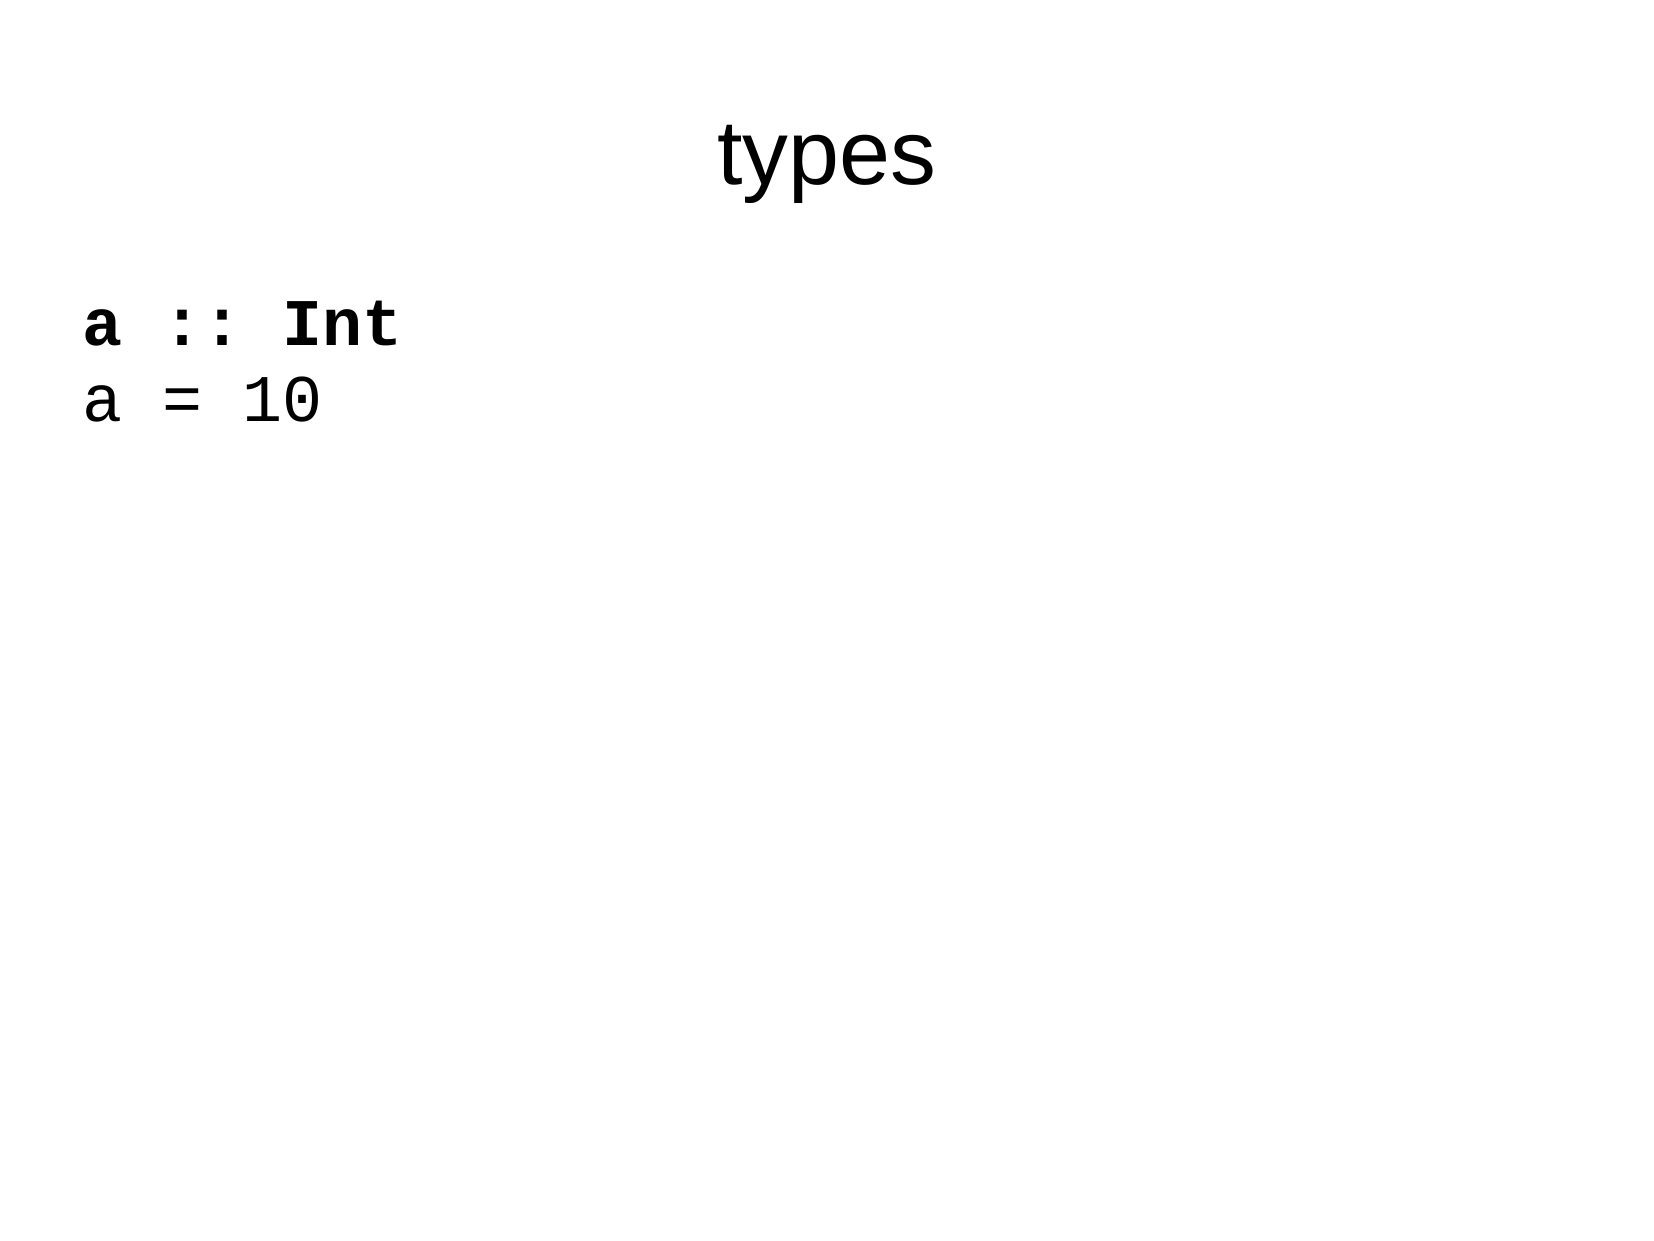

# types
a :: Int
a = 10